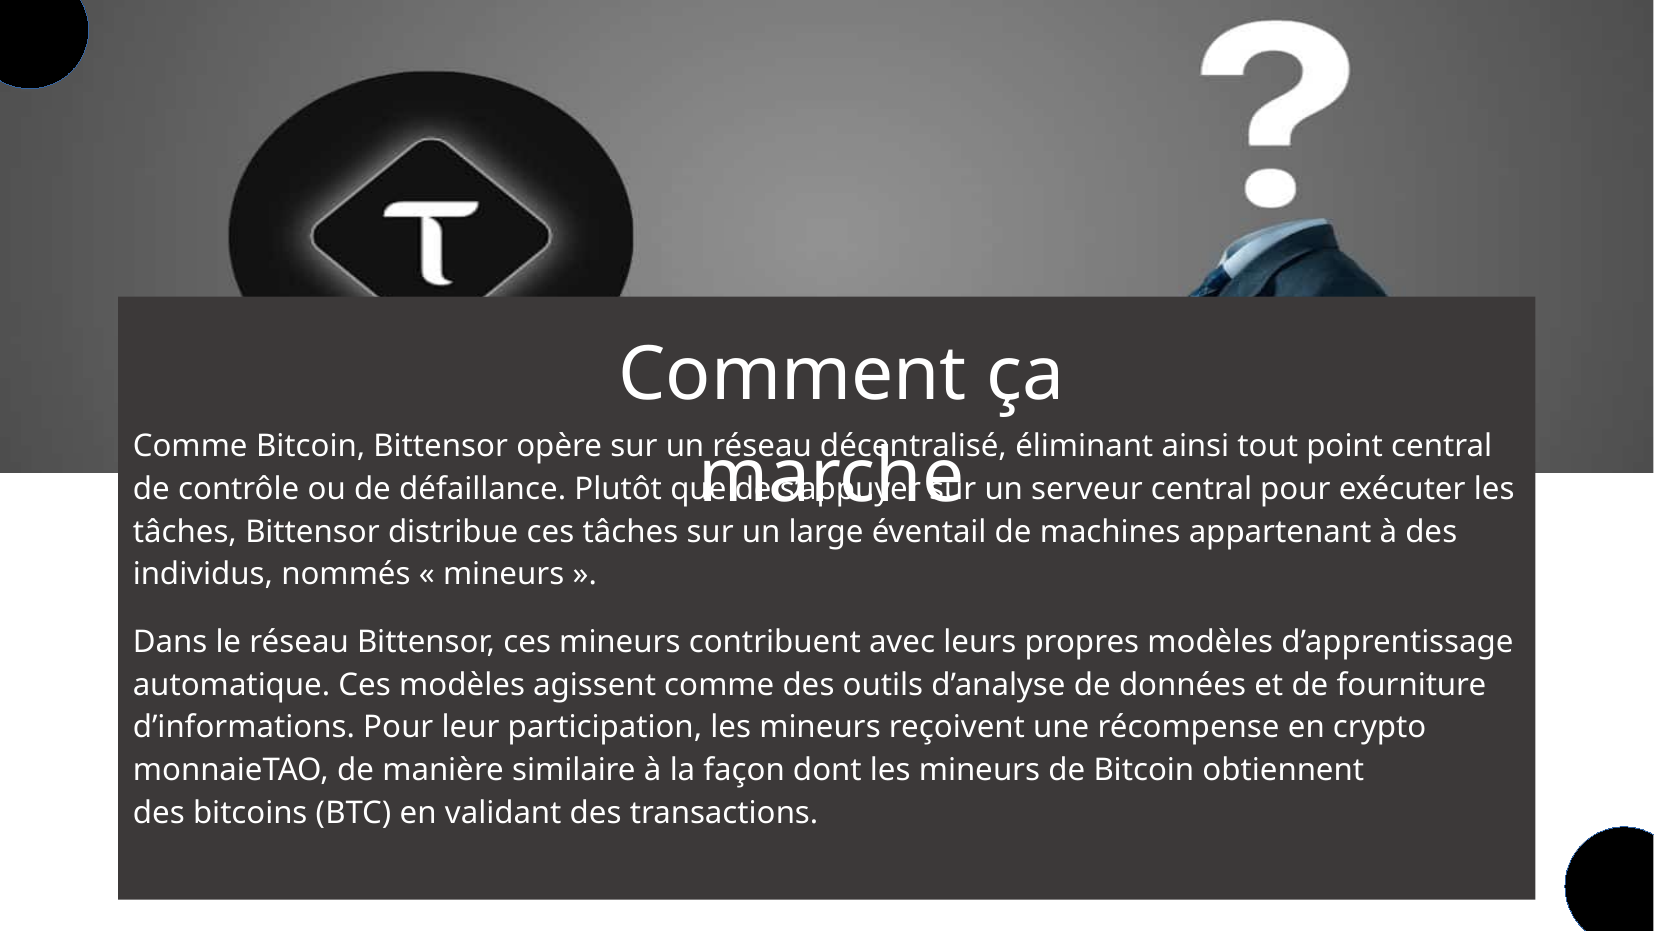

Comme Bitcoin, Bittensor opère sur un réseau décentralisé, éliminant ainsi tout point central de contrôle ou de défaillance. Plutôt que de s’appuyer sur un serveur central pour exécuter les tâches, Bittensor distribue ces tâches sur un large éventail de machines appartenant à des individus, nommés « mineurs ».
Dans le réseau Bittensor, ces mineurs contribuent avec leurs propres modèles d’apprentissage automatique. Ces modèles agissent comme des outils d’analyse de données et de fourniture d’informations. Pour leur participation, les mineurs reçoivent une récompense en crypto monnaieTAO, de manière similaire à la façon dont les mineurs de Bitcoin obtiennent des bitcoins (BTC) en validant des transactions.
Comment ça marche